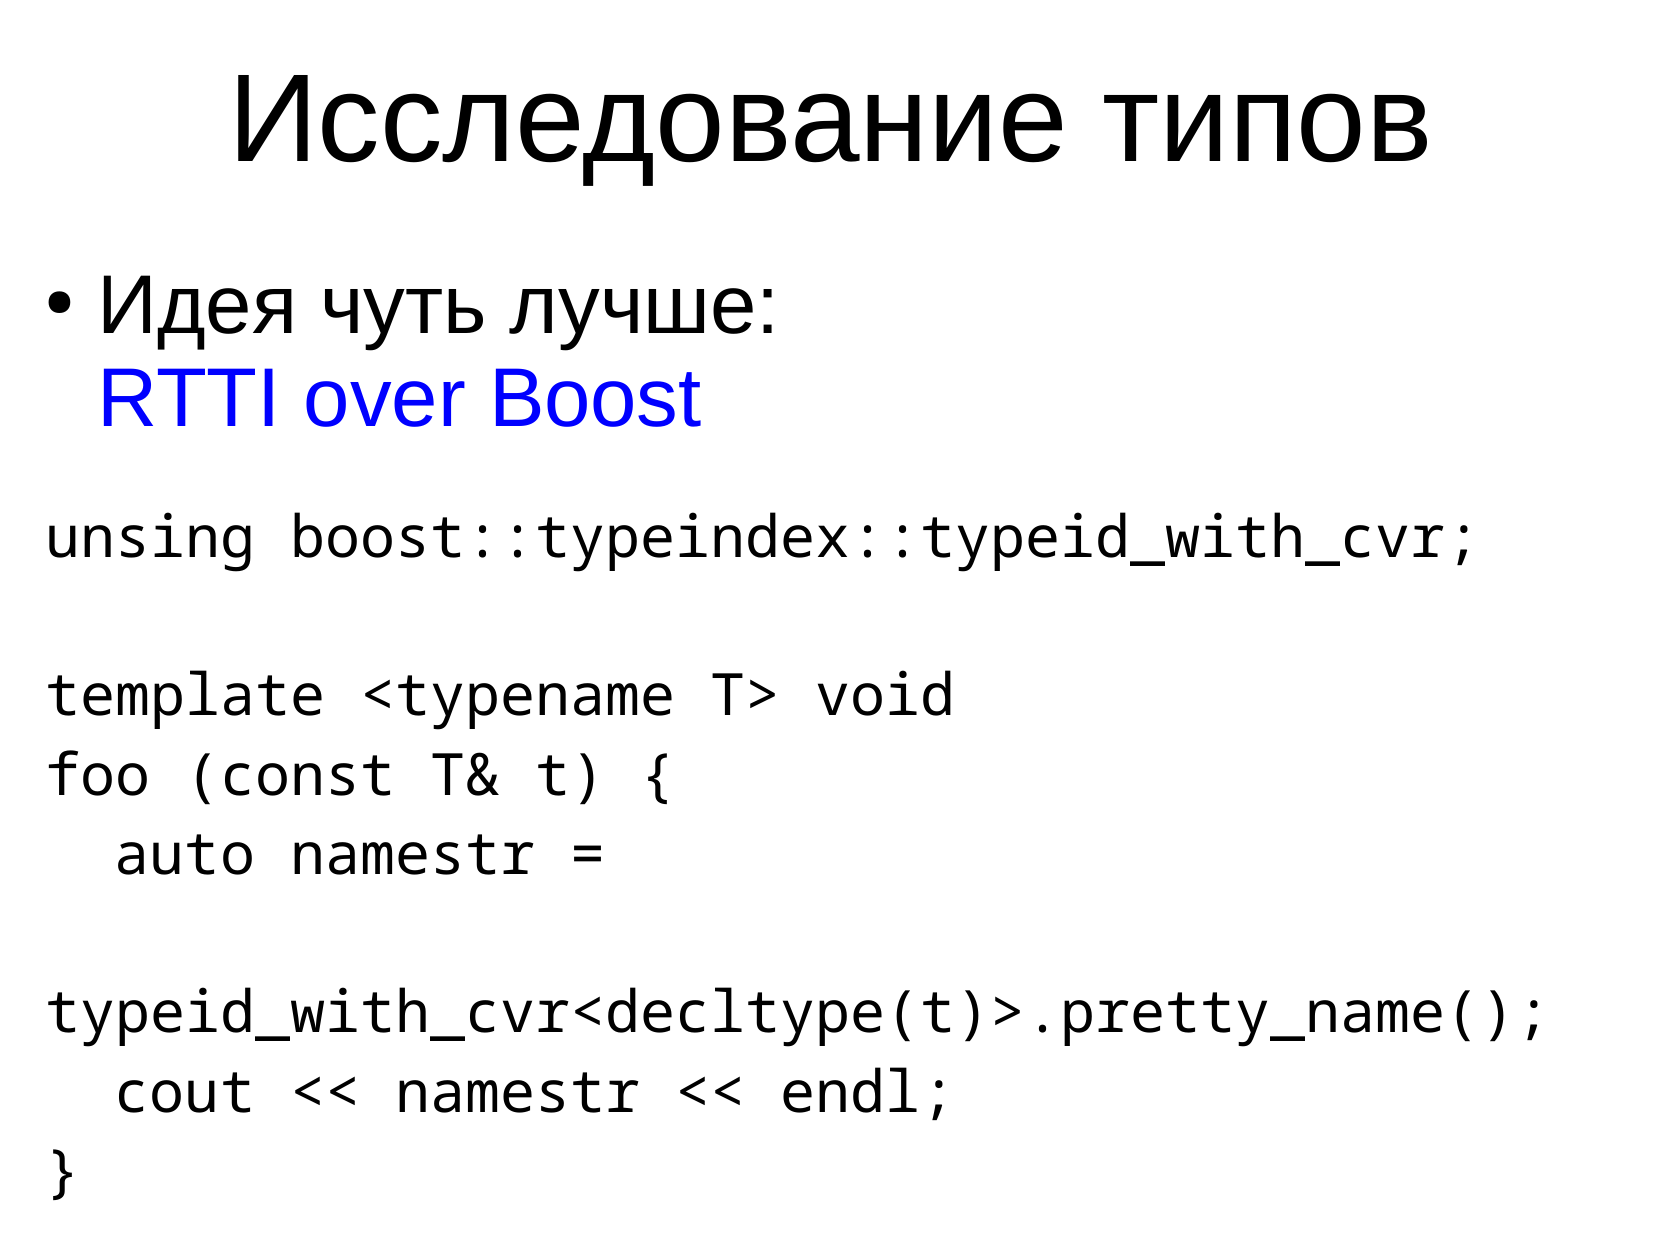

# Исследование типов
Идея чуть лучше:
RTTI over Boost
unsing boost::typeindex::typeid_with_cvr;
template <typename T> void
foo (const T& t) {
 auto namestr =
 typeid_with_cvr<decltype(t)>.pretty_name();
 cout << namestr << endl;
}